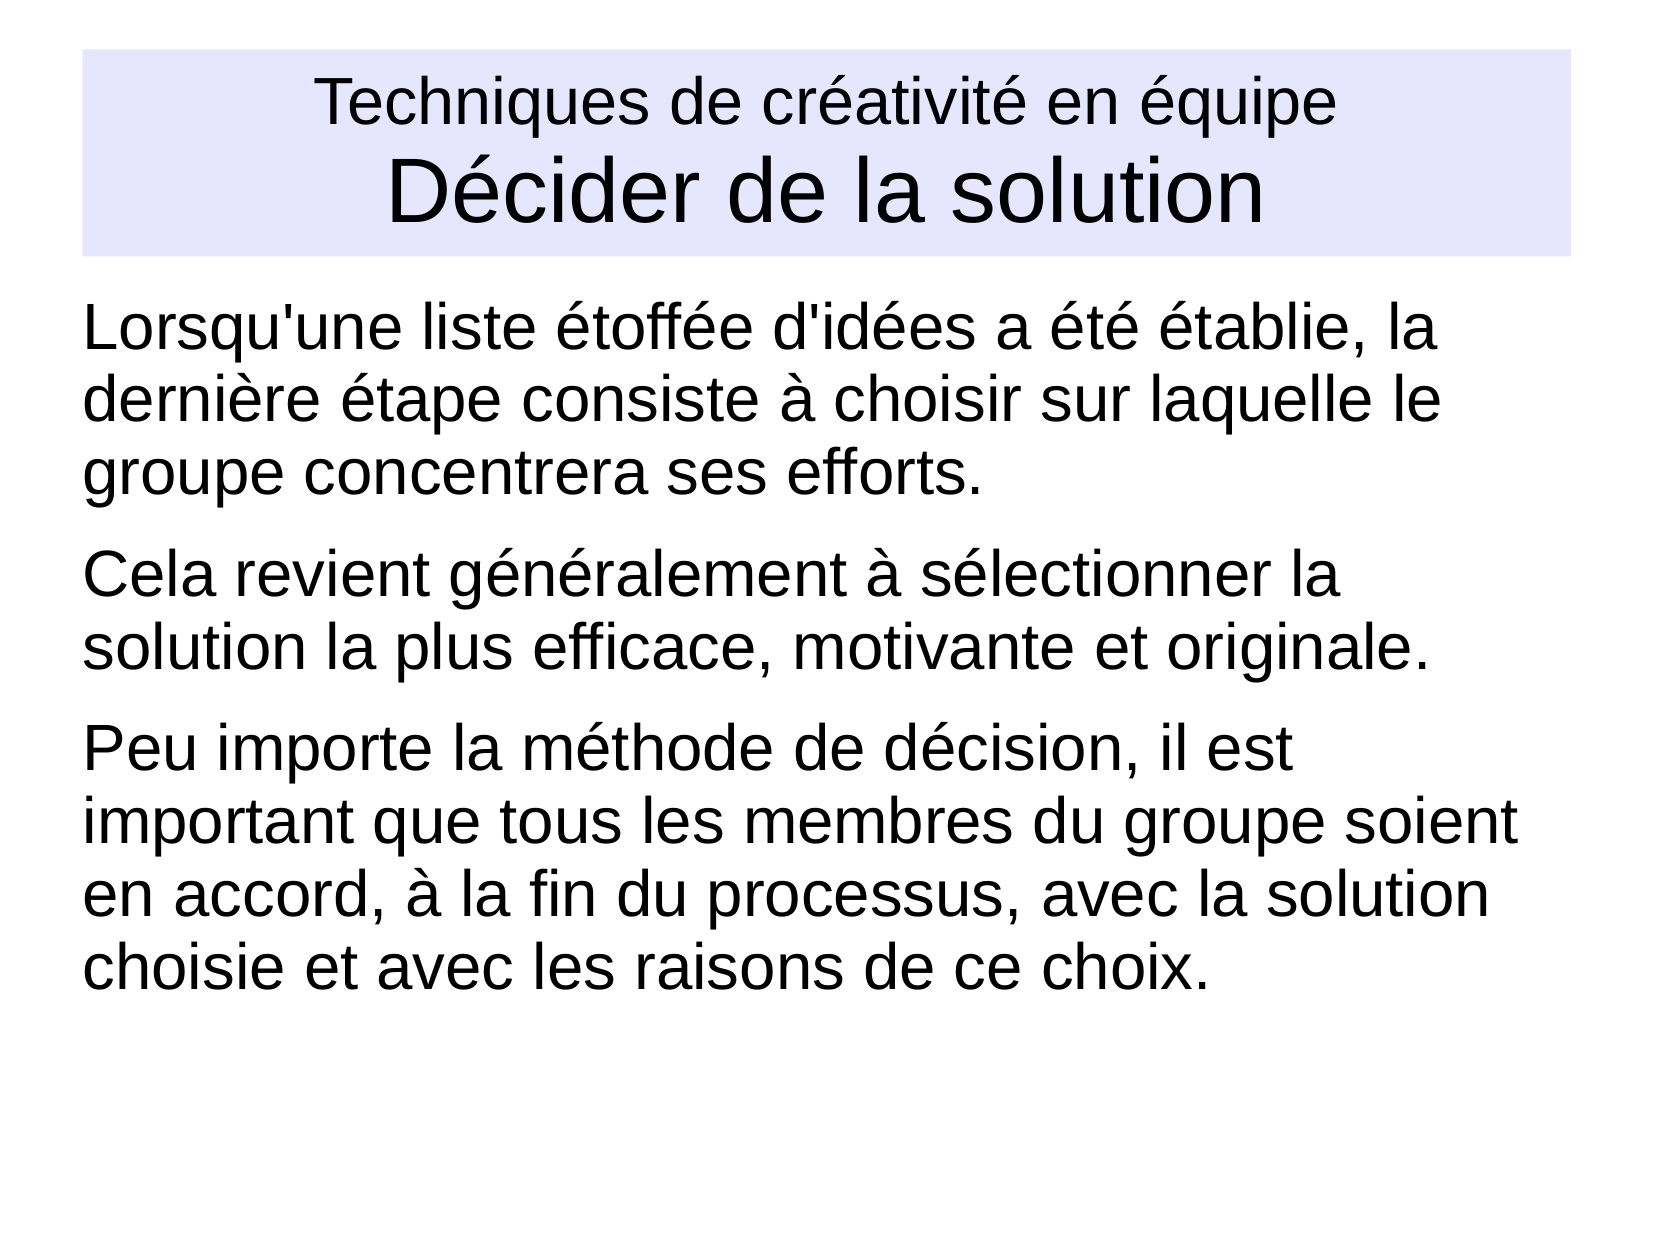

# Techniques de créativité en équipe Décider de la solution
Lorsqu'une liste étoffée d'idées a été établie, la dernière étape consiste à choisir sur laquelle le groupe concentrera ses efforts.
Cela revient généralement à sélectionner la solution la plus efficace, motivante et originale.
Peu importe la méthode de décision, il est important que tous les membres du groupe soient en accord, à la fin du processus, avec la solution choisie et avec les raisons de ce choix.